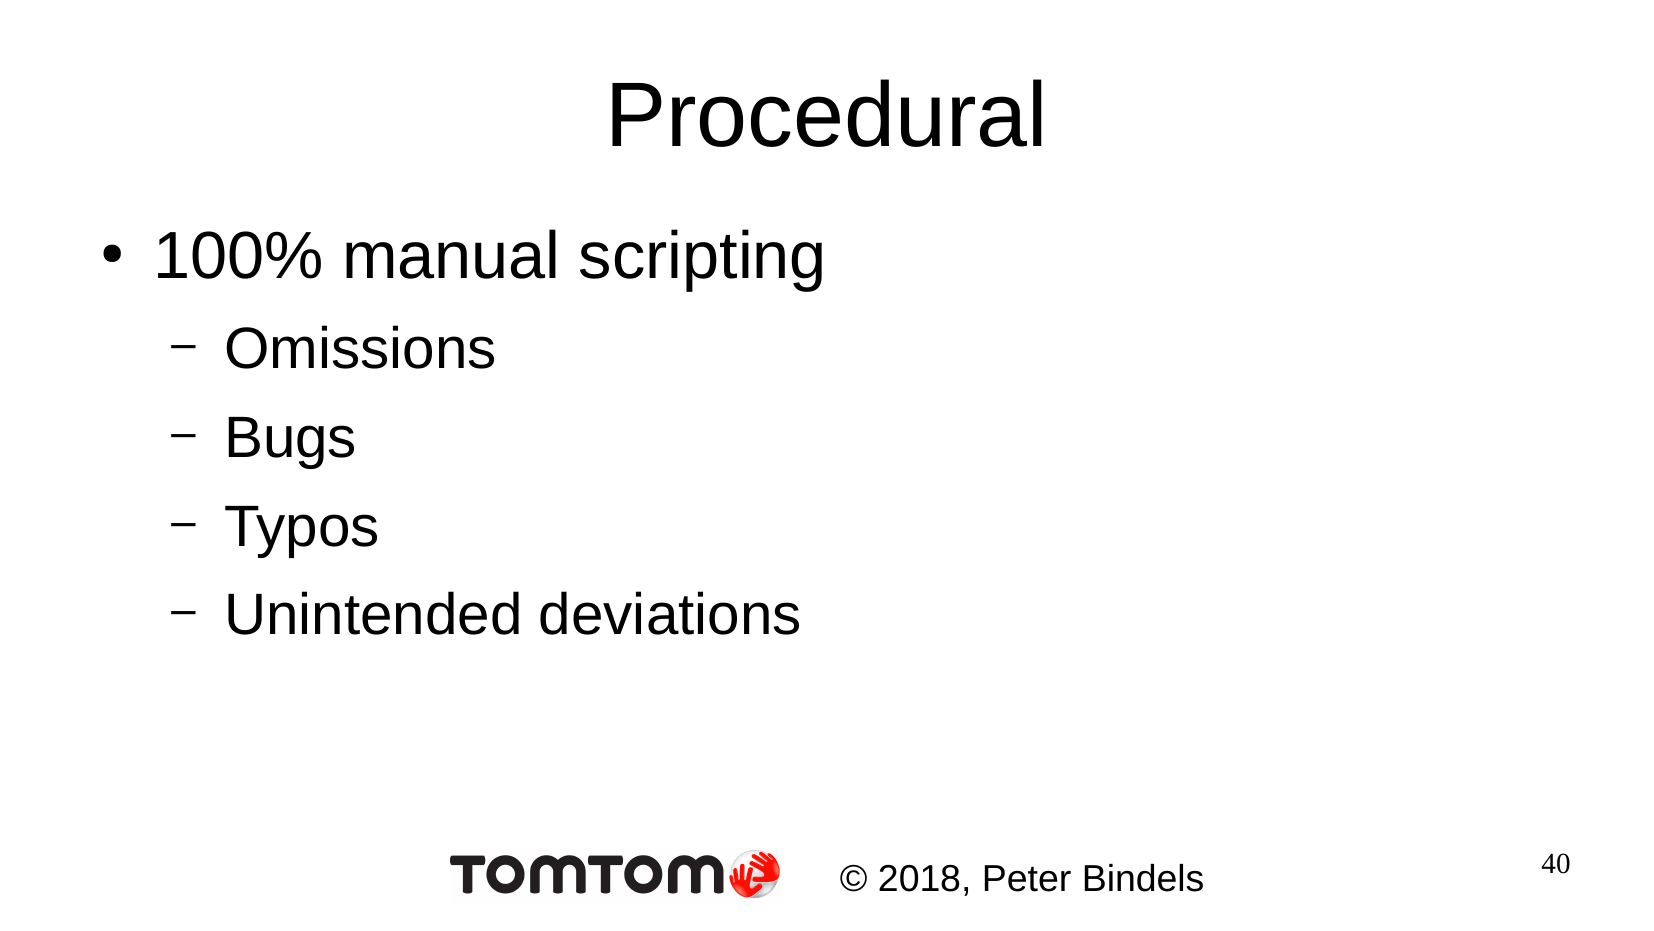

# Procedural
100% manual scripting
Omissions
Bugs
Typos
Unintended deviations
40